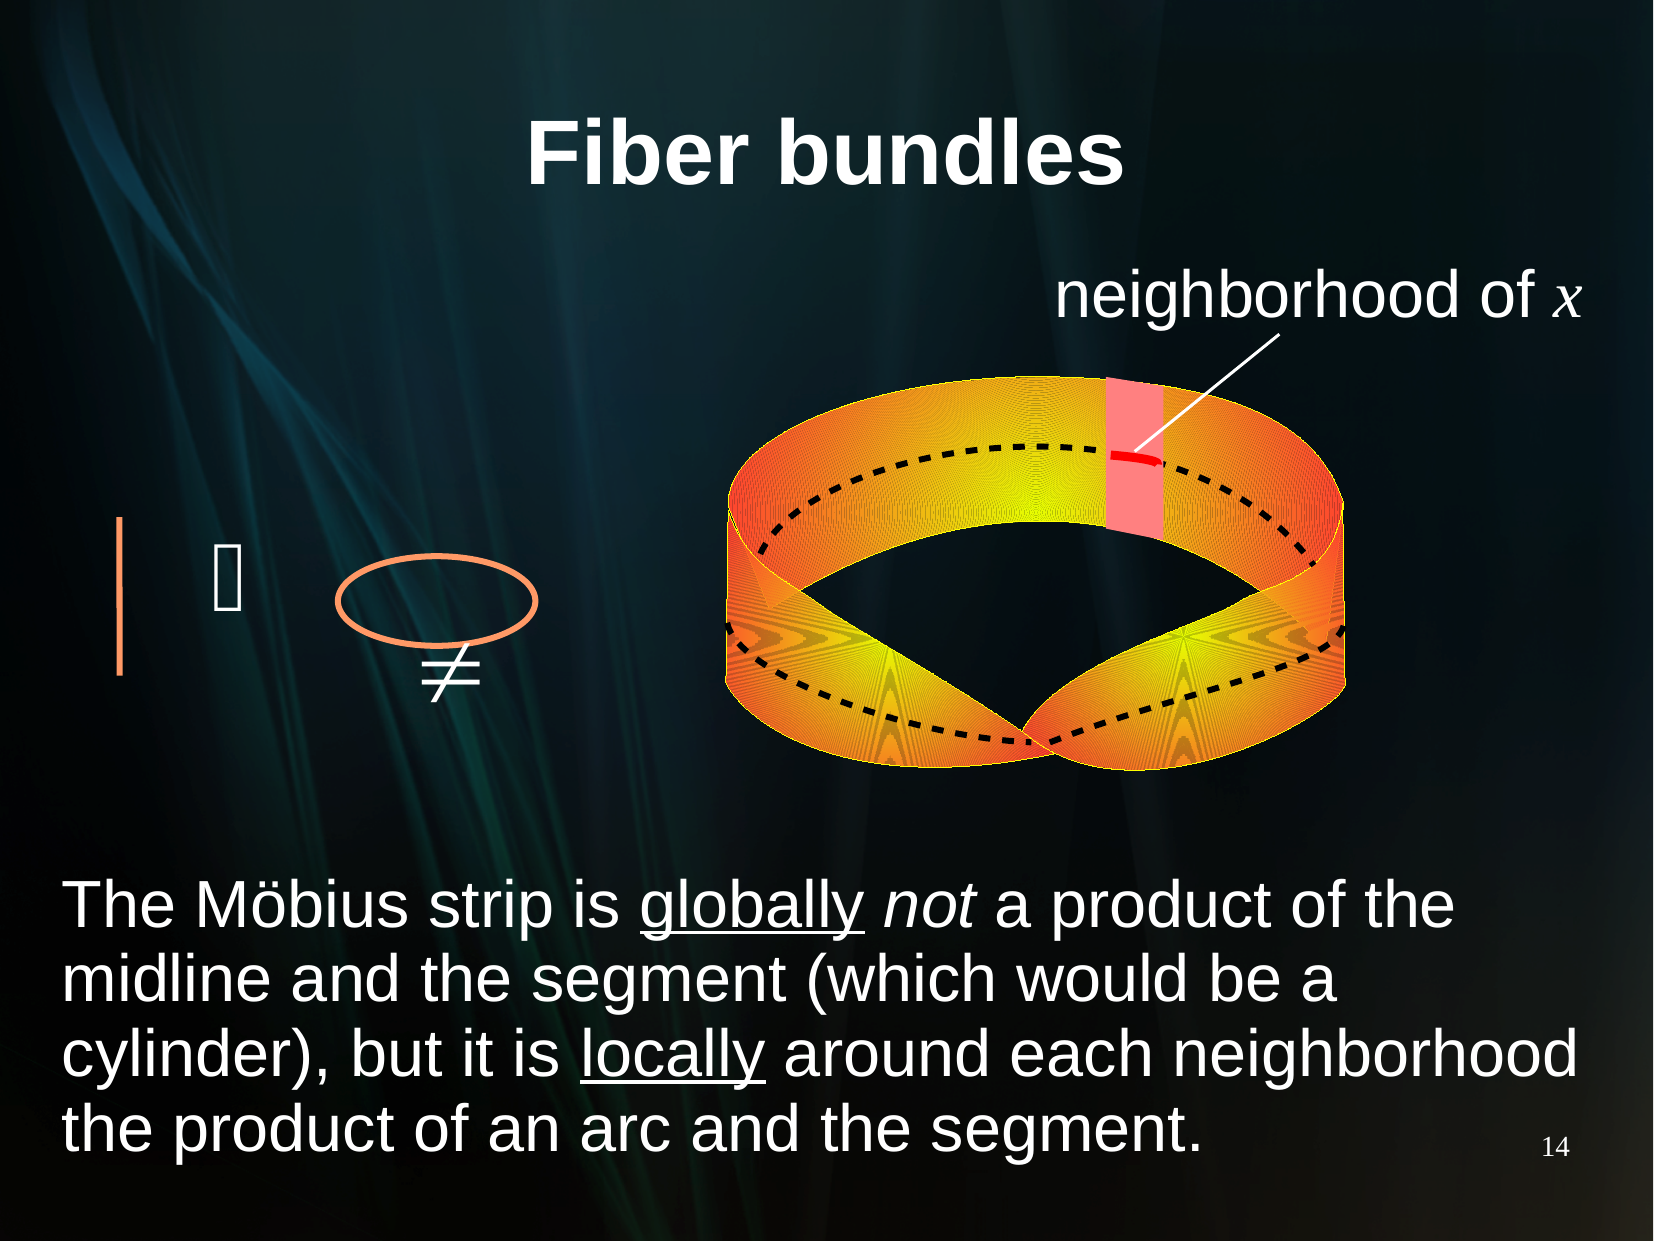

# Fiber bundles
neighborhood of x
 ≠
The Möbius strip is globally not a product of the midline and the segment (which would be a cylinder), but it is locally around each neighborhood the product of an arc and the segment.
14